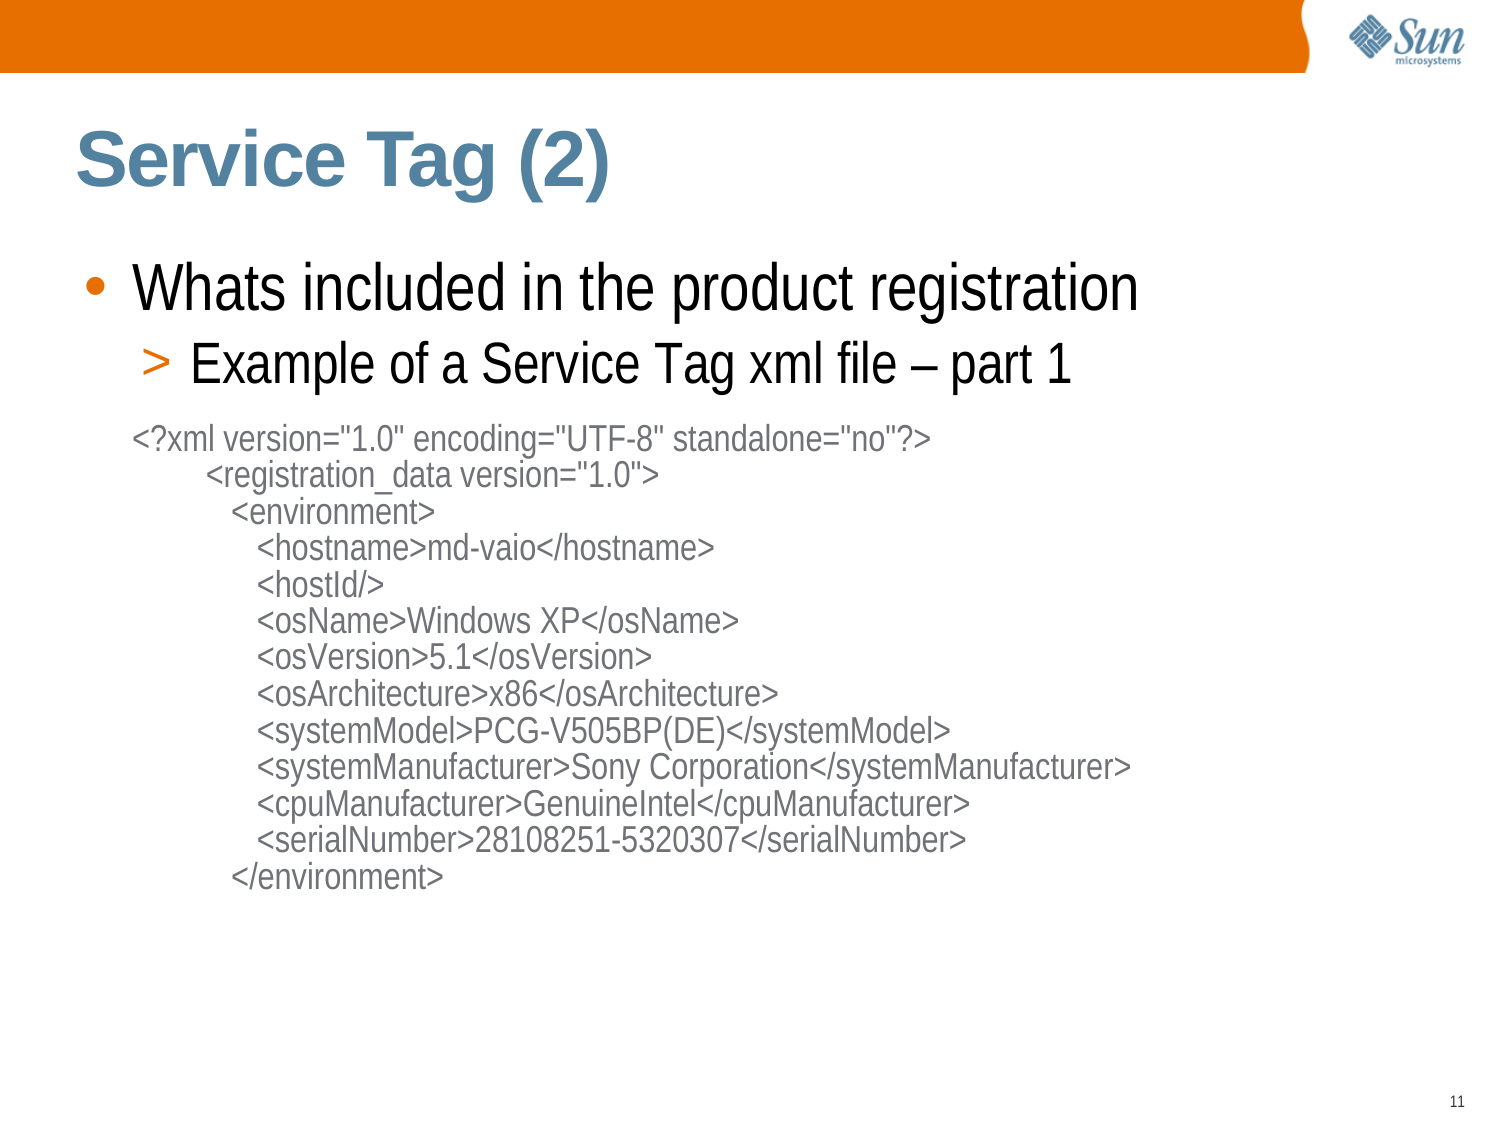

# Service Tag (2)
Whats included in the product registration
Example of a Service Tag xml file – part 1
<?xml version="1.0" encoding="UTF-8" standalone="no"?>
	<registration_data version="1.0">
	 <environment>
	 <hostname>md-vaio</hostname>
	 <hostId/>
	 <osName>Windows XP</osName>
	 <osVersion>5.1</osVersion>
	 <osArchitecture>x86</osArchitecture>
	 <systemModel>PCG-V505BP(DE)</systemModel>
	 <systemManufacturer>Sony Corporation</systemManufacturer>
	 <cpuManufacturer>GenuineIntel</cpuManufacturer>
	 <serialNumber>28108251-5320307</serialNumber>
	 </environment>